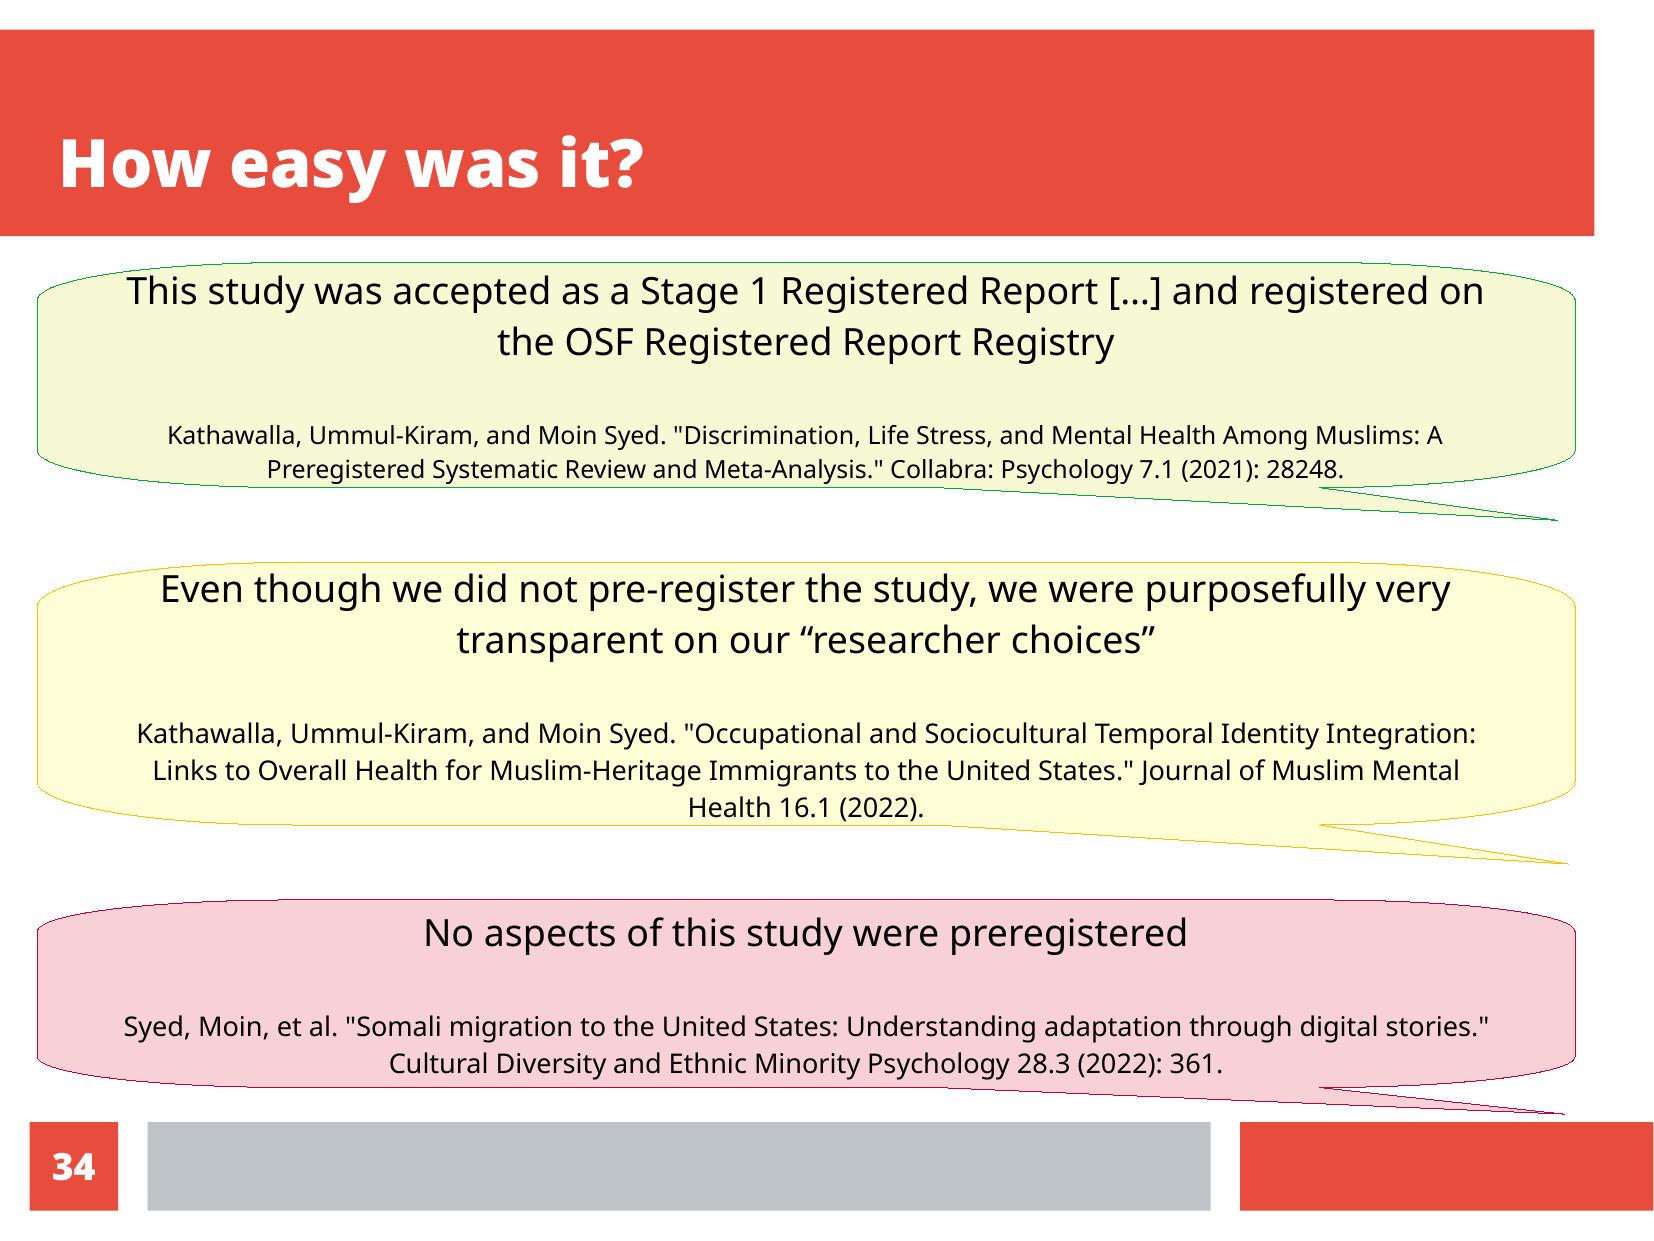

# How easy was it?
This study was accepted as a Stage 1 Registered Report […] and registered on the OSF Registered Report Registry
Kathawalla, Ummul-Kiram, and Moin Syed. "Discrimination, Life Stress, and Mental Health Among Muslims: A Preregistered Systematic Review and Meta-Analysis." Collabra: Psychology 7.1 (2021): 28248.
Even though we did not pre-register the study, we were purposefully very transparent on our “researcher choices”
Kathawalla, Ummul-Kiram, and Moin Syed. "Occupational and Sociocultural Temporal Identity Integration: Links to Overall Health for Muslim-Heritage Immigrants to the United States." Journal of Muslim Mental Health 16.1 (2022).
No aspects of this study were preregistered
Syed, Moin, et al. "Somali migration to the United States: Understanding adaptation through digital stories." Cultural Diversity and Ethnic Minority Psychology 28.3 (2022): 361.
34